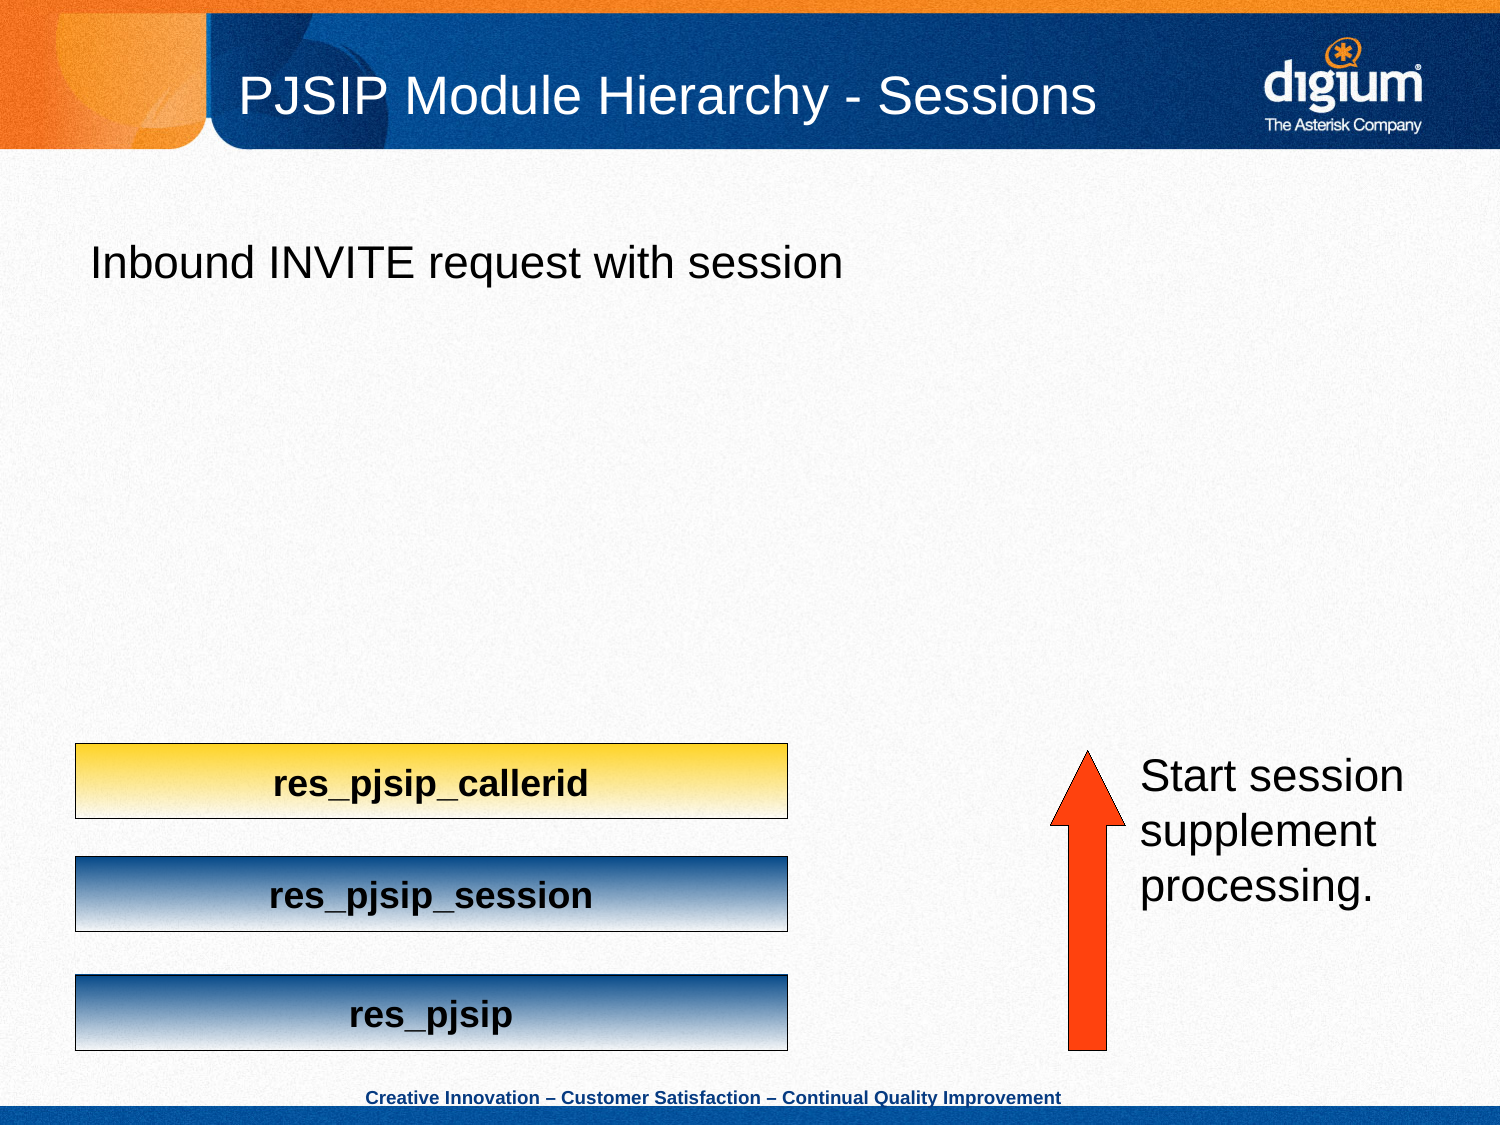

# PJSIP Module Hierarchy - Sessions
Inbound INVITE request with session
Start session supplement processing.
res_pjsip_callerid
res_pjsip_session
res_pjsip